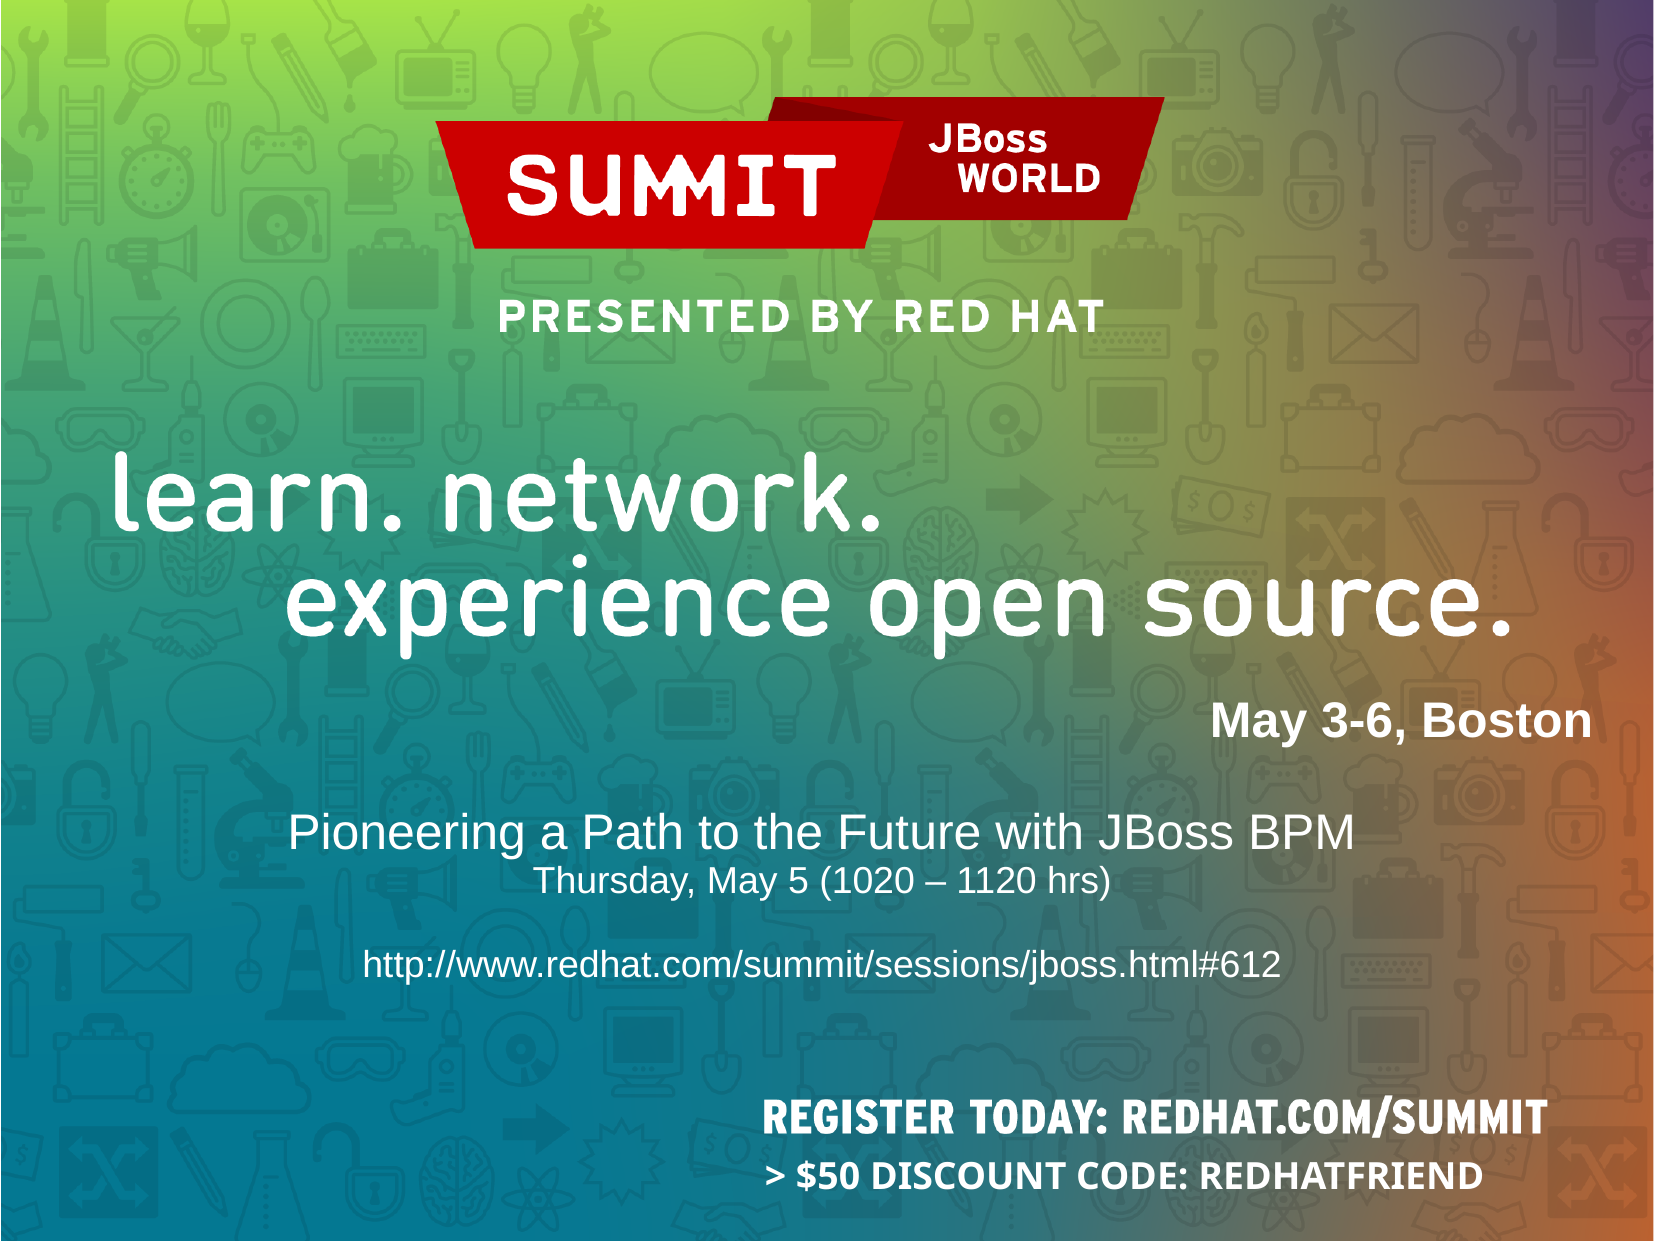

May 3-6, Boston
Pioneering a Path to the Future with JBoss BPM
Thursday, May 5 (1020 – 1120 hrs)
http://www.redhat.com/summit/sessions/jboss.html#612
> $50 DISCOUNT CODE: REDHATFRIEND